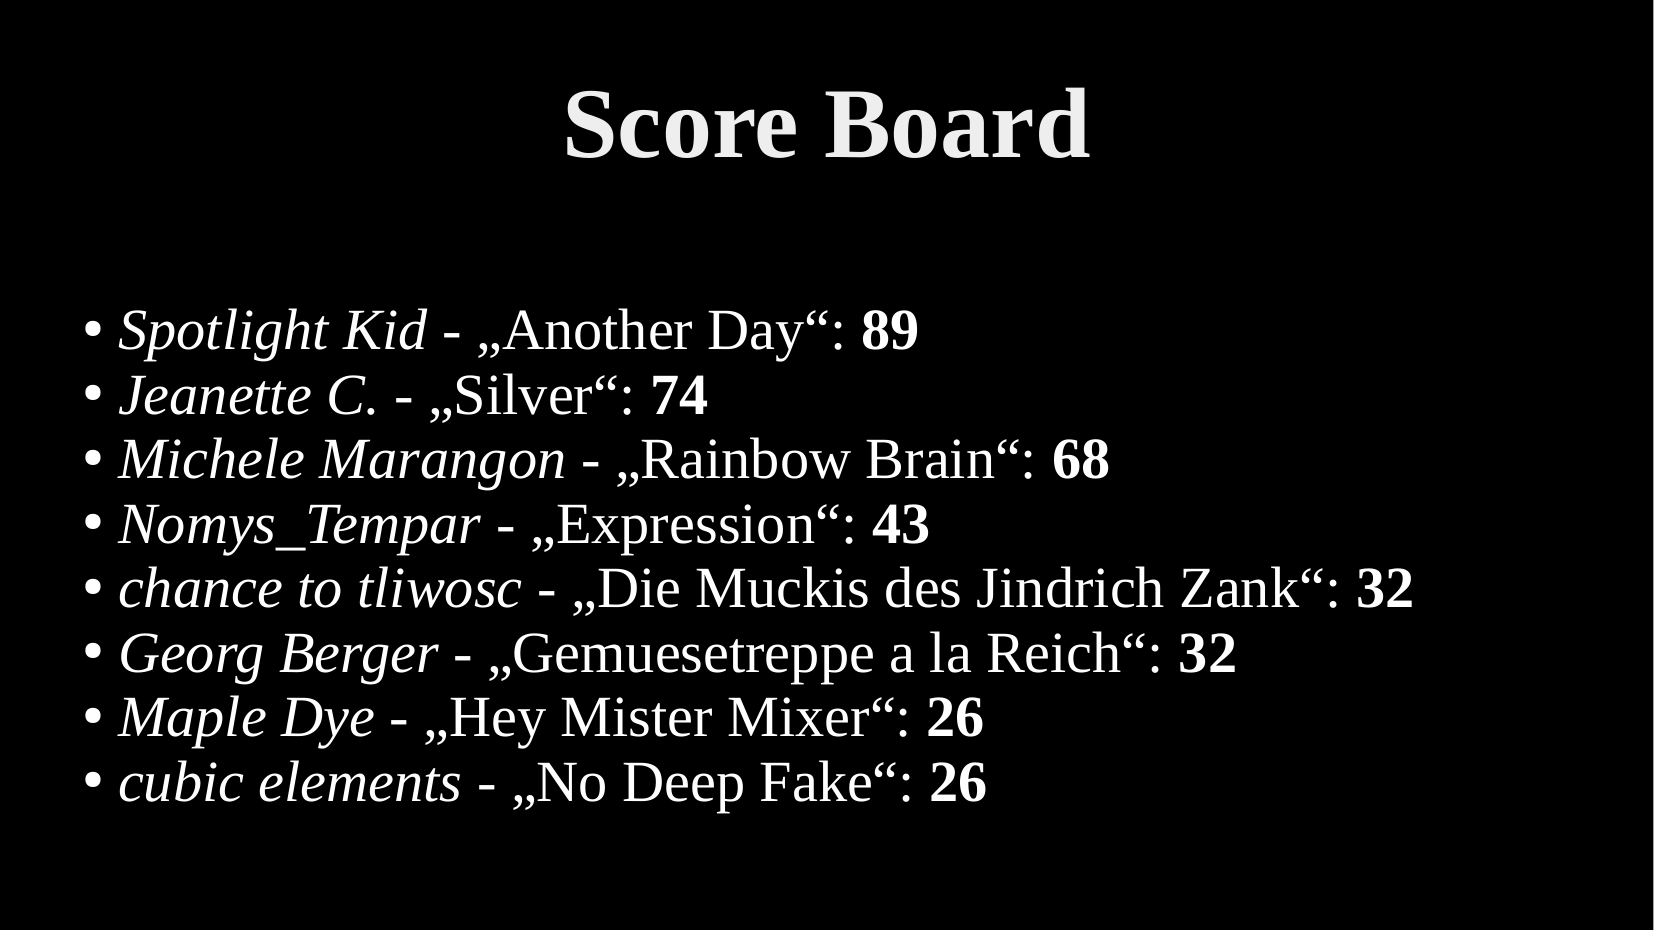

# Score Board
Spotlight Kid - „Another Day“: 89
Jeanette C. - „Silver“: 74
Michele Marangon - „Rainbow Brain“: 68
Nomys_Tempar - „Expression“: 43
chance to tliwosc - „Die Muckis des Jindrich Zank“: 32
Georg Berger - „Gemuesetreppe a la Reich“: 32
Maple Dye - „Hey Mister Mixer“: 26
cubic elements - „No Deep Fake“: 26